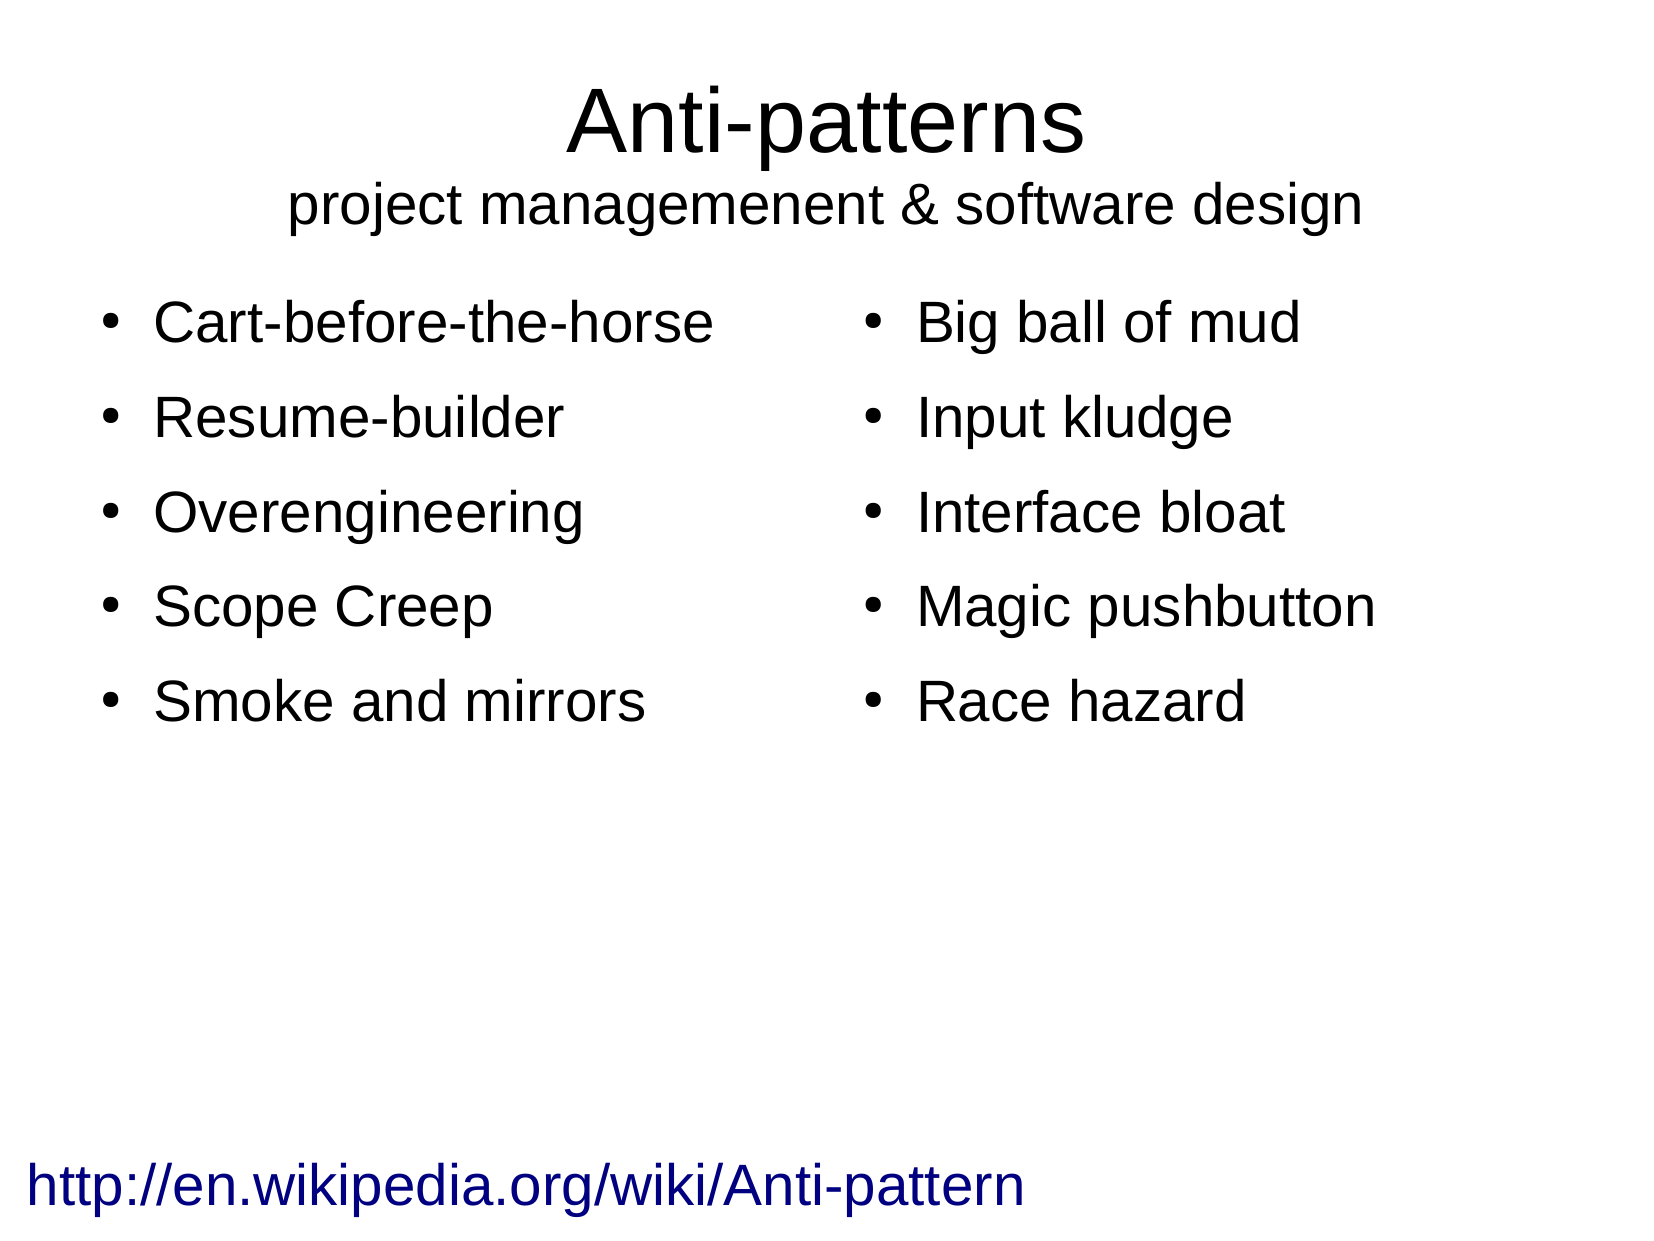

# Anti-patterns project managemenent & software design
Cart-before-the-horse
Resume-builder
Overengineering
Scope Creep
Smoke and mirrors
Big ball of mud
Input kludge
Interface bloat
Magic pushbutton
Race hazard
http://en.wikipedia.org/wiki/Anti-pattern